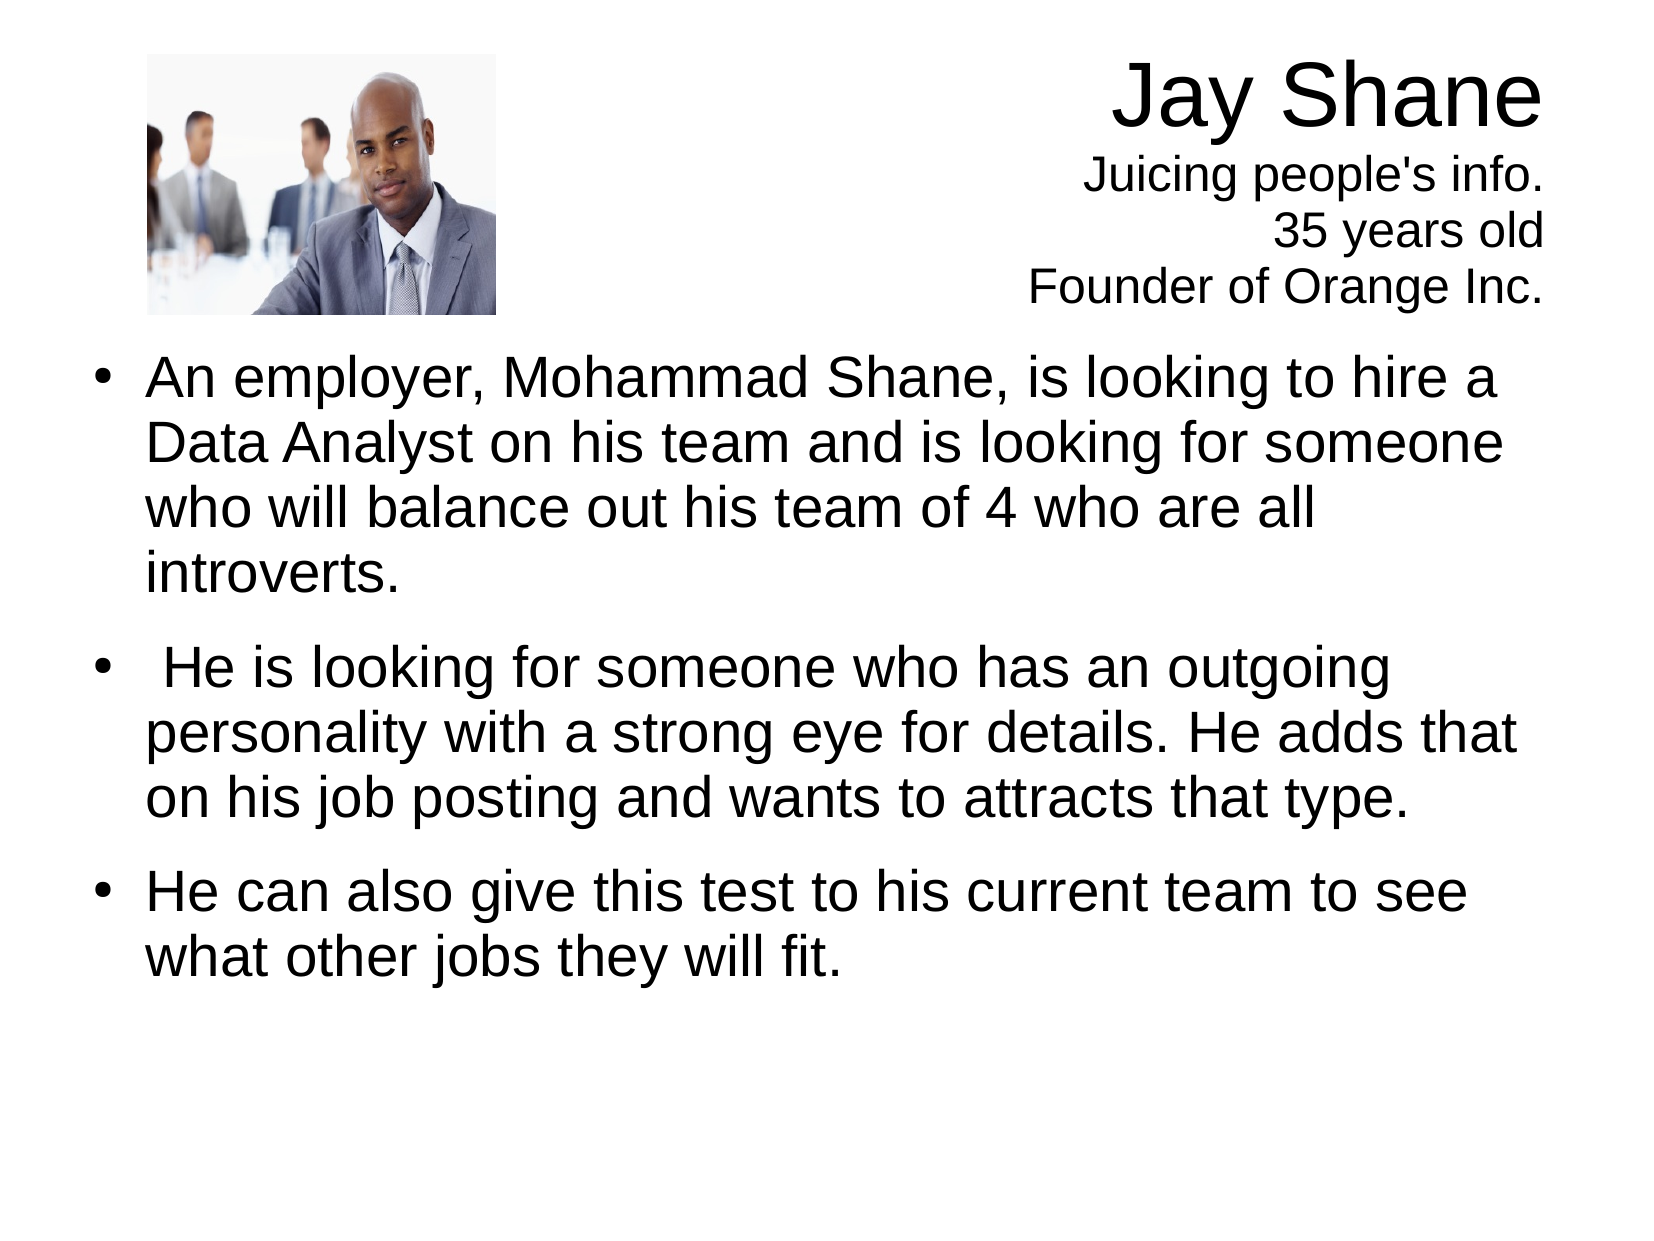

# Jay Shane Juicing people's info. 35 years old Founder of Orange Inc.
An employer, Mohammad Shane, is looking to hire a Data Analyst on his team and is looking for someone who will balance out his team of 4 who are all introverts.
 He is looking for someone who has an outgoing personality with a strong eye for details. He adds that on his job posting and wants to attracts that type.
He can also give this test to his current team to see what other jobs they will fit.